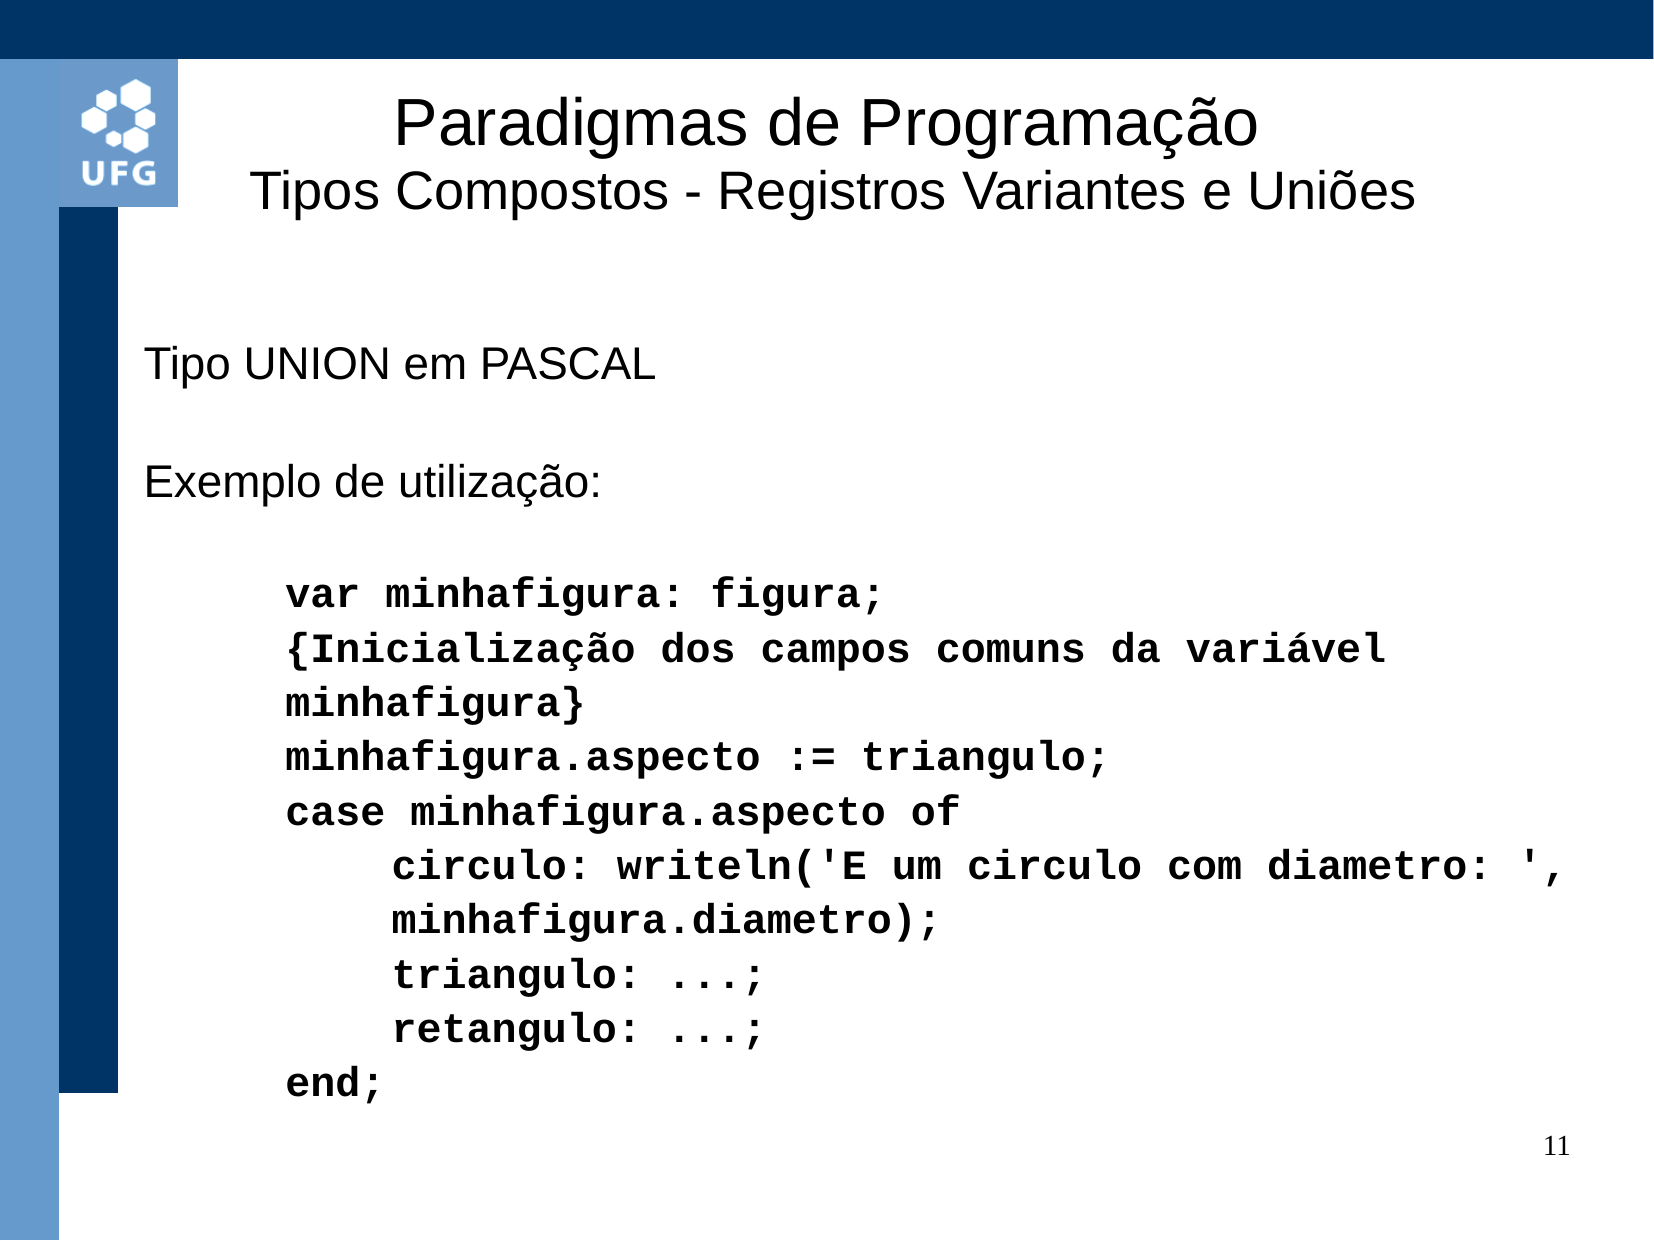

# Paradigmas de Programação Tipos Compostos - Registros Variantes e Uniões
Tipo UNION em PASCAL
Exemplo de utilização:
var minhafigura: figura;
{Inicialização dos campos comuns da variável minhafigura}
minhafigura.aspecto := triangulo;
case minhafigura.aspecto of
circulo: writeln('E um circulo com diametro: ', minhafigura.diametro);
triangulo: ...;
retangulo: ...;
end;
11